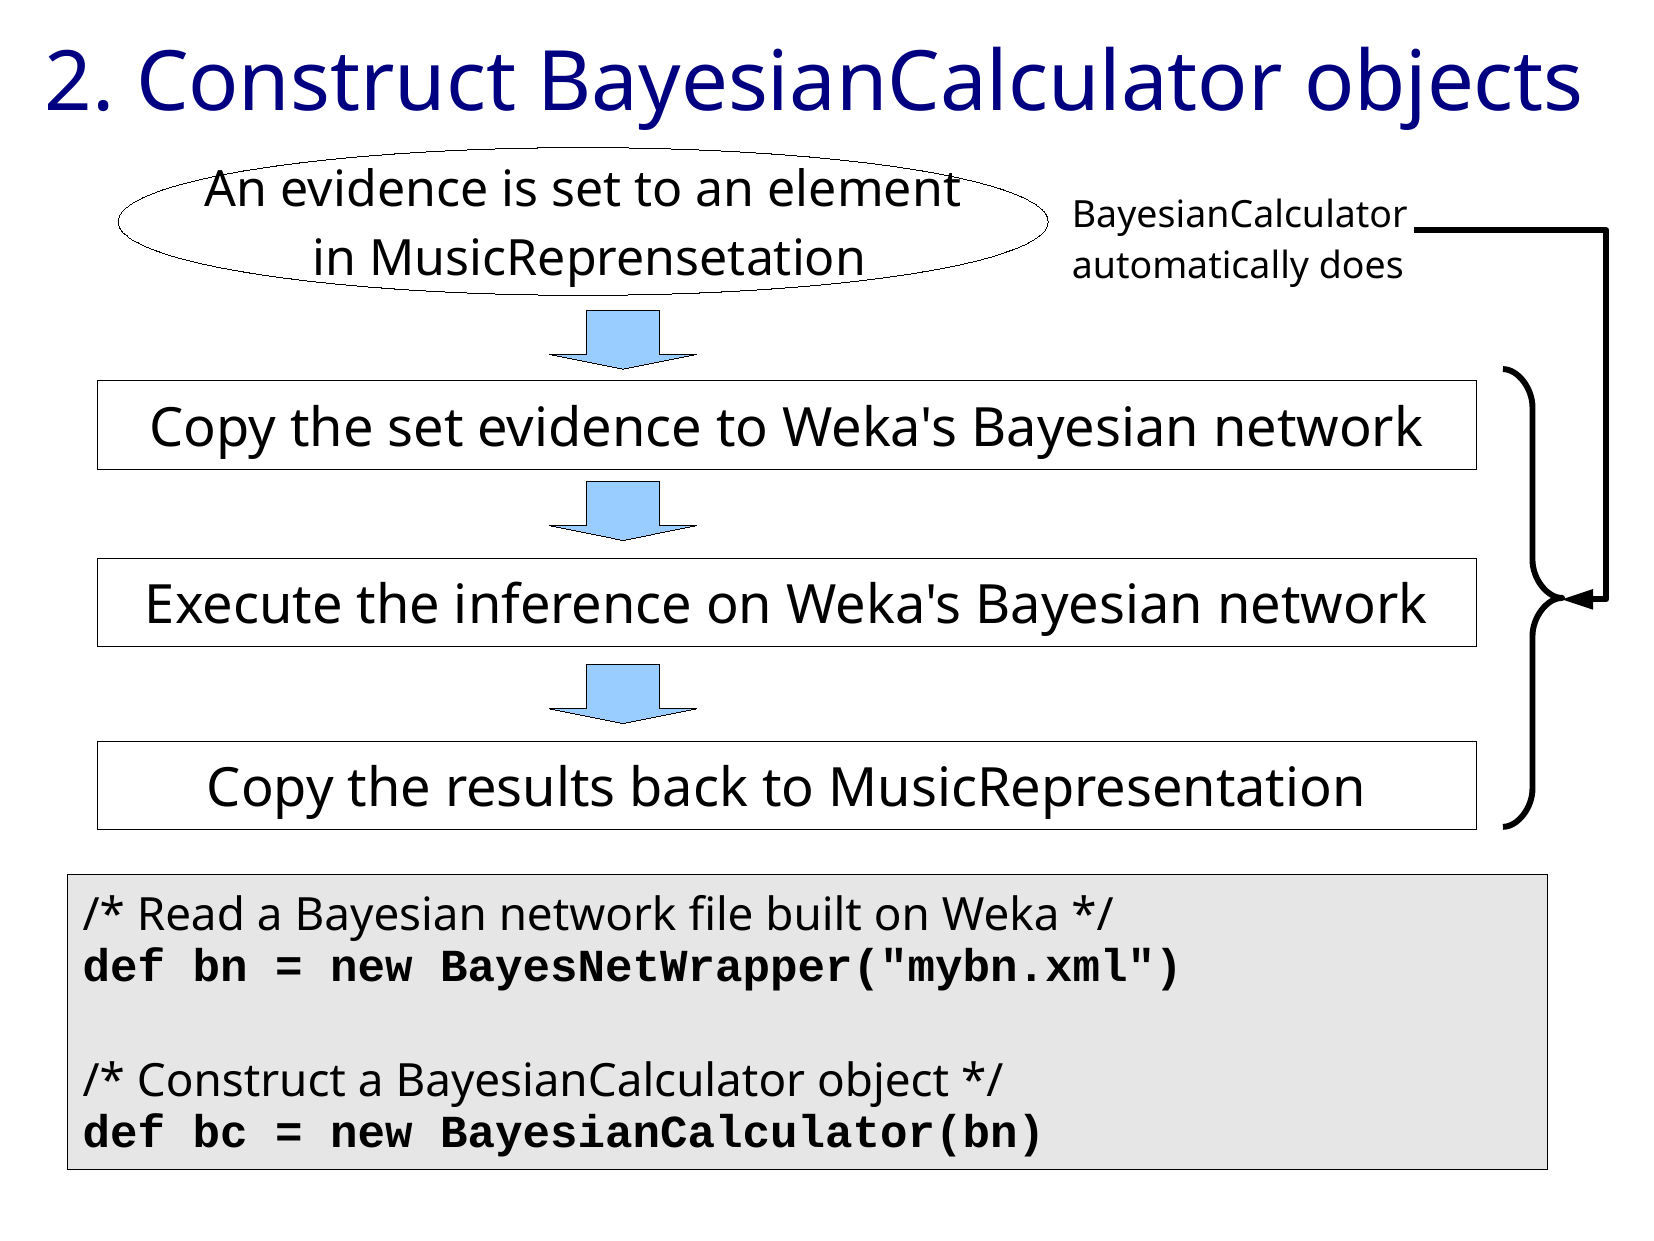

# 2. Construct BayesianCalculator objects
An evidence is set to an element
 in MusicReprensetation
BayesianCalculator
automatically does
Copy the set evidence to Weka's Bayesian network
Execute the inference on Weka's Bayesian network
Copy the results back to MusicRepresentation
/* Read a Bayesian network file built on Weka */
def bn = new BayesNetWrapper("mybn.xml")
/* Construct a BayesianCalculator object */
def bc = new BayesianCalculator(bn)